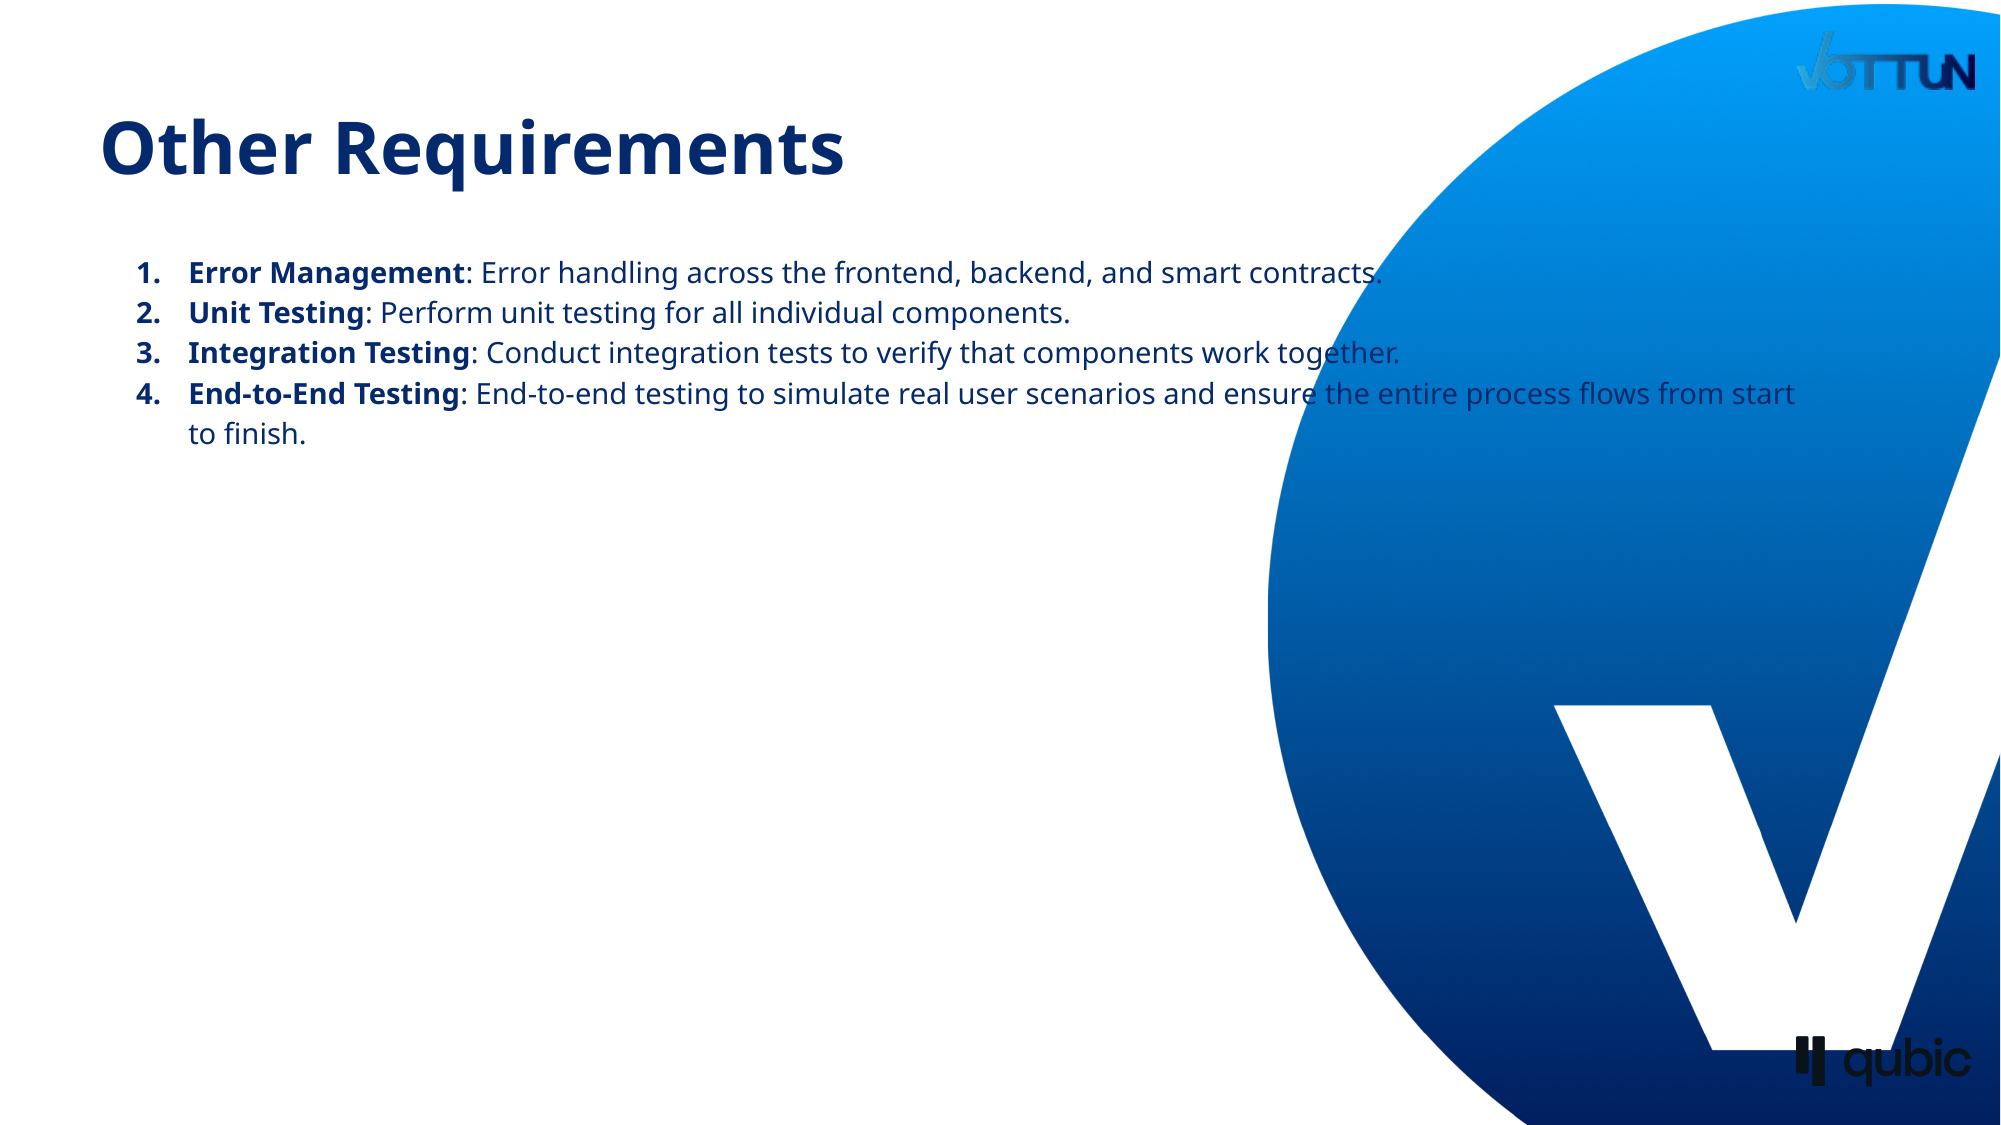

Other Requirements
Error Management: Error handling across the frontend, backend, and smart contracts.
Unit Testing: Perform unit testing for all individual components.
Integration Testing: Conduct integration tests to verify that components work together.
End-to-End Testing: End-to-end testing to simulate real user scenarios and ensure the entire process flows from start to finish.